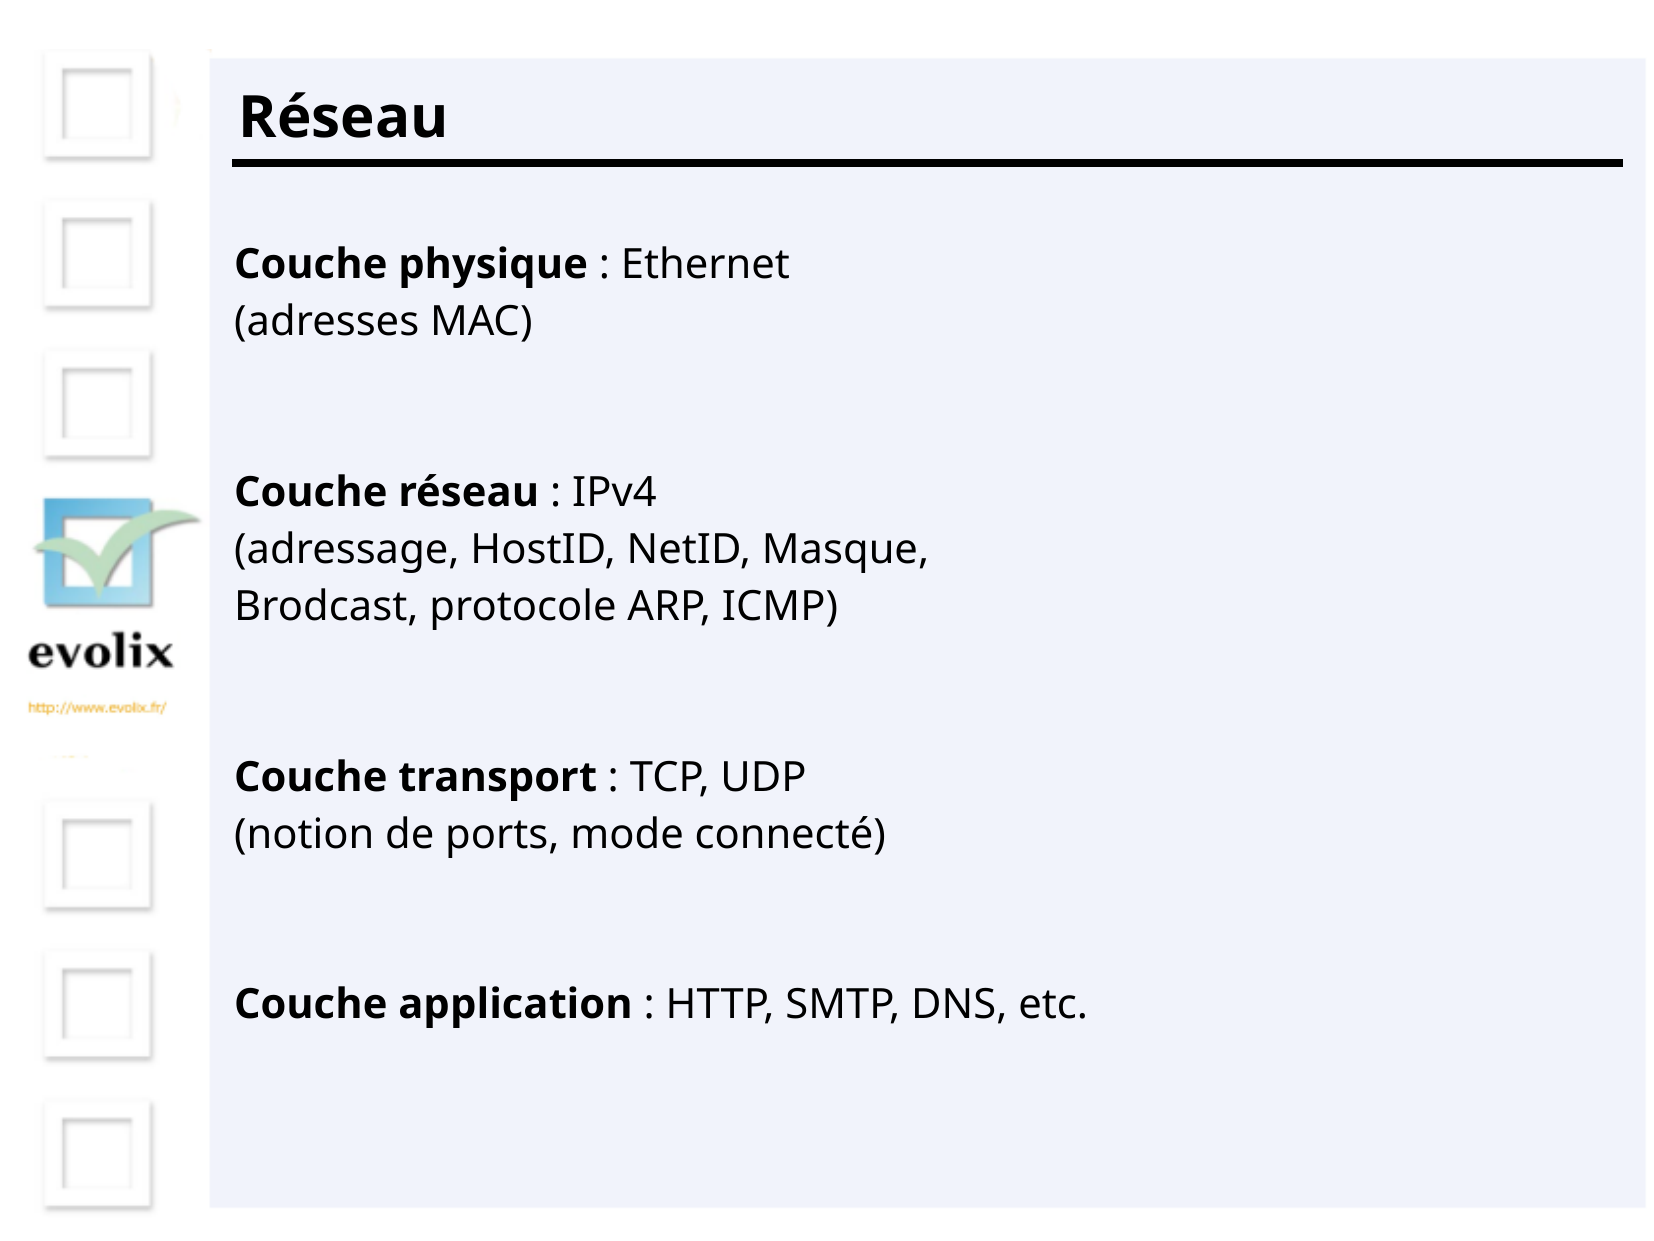

# Réseau
Couche physique : Ethernet
(adresses MAC)
Couche réseau : IPv4
(adressage, HostID, NetID, Masque,
Brodcast, protocole ARP, ICMP)
Couche transport : TCP, UDP
(notion de ports, mode connecté)
Couche application : HTTP, SMTP, DNS, etc.